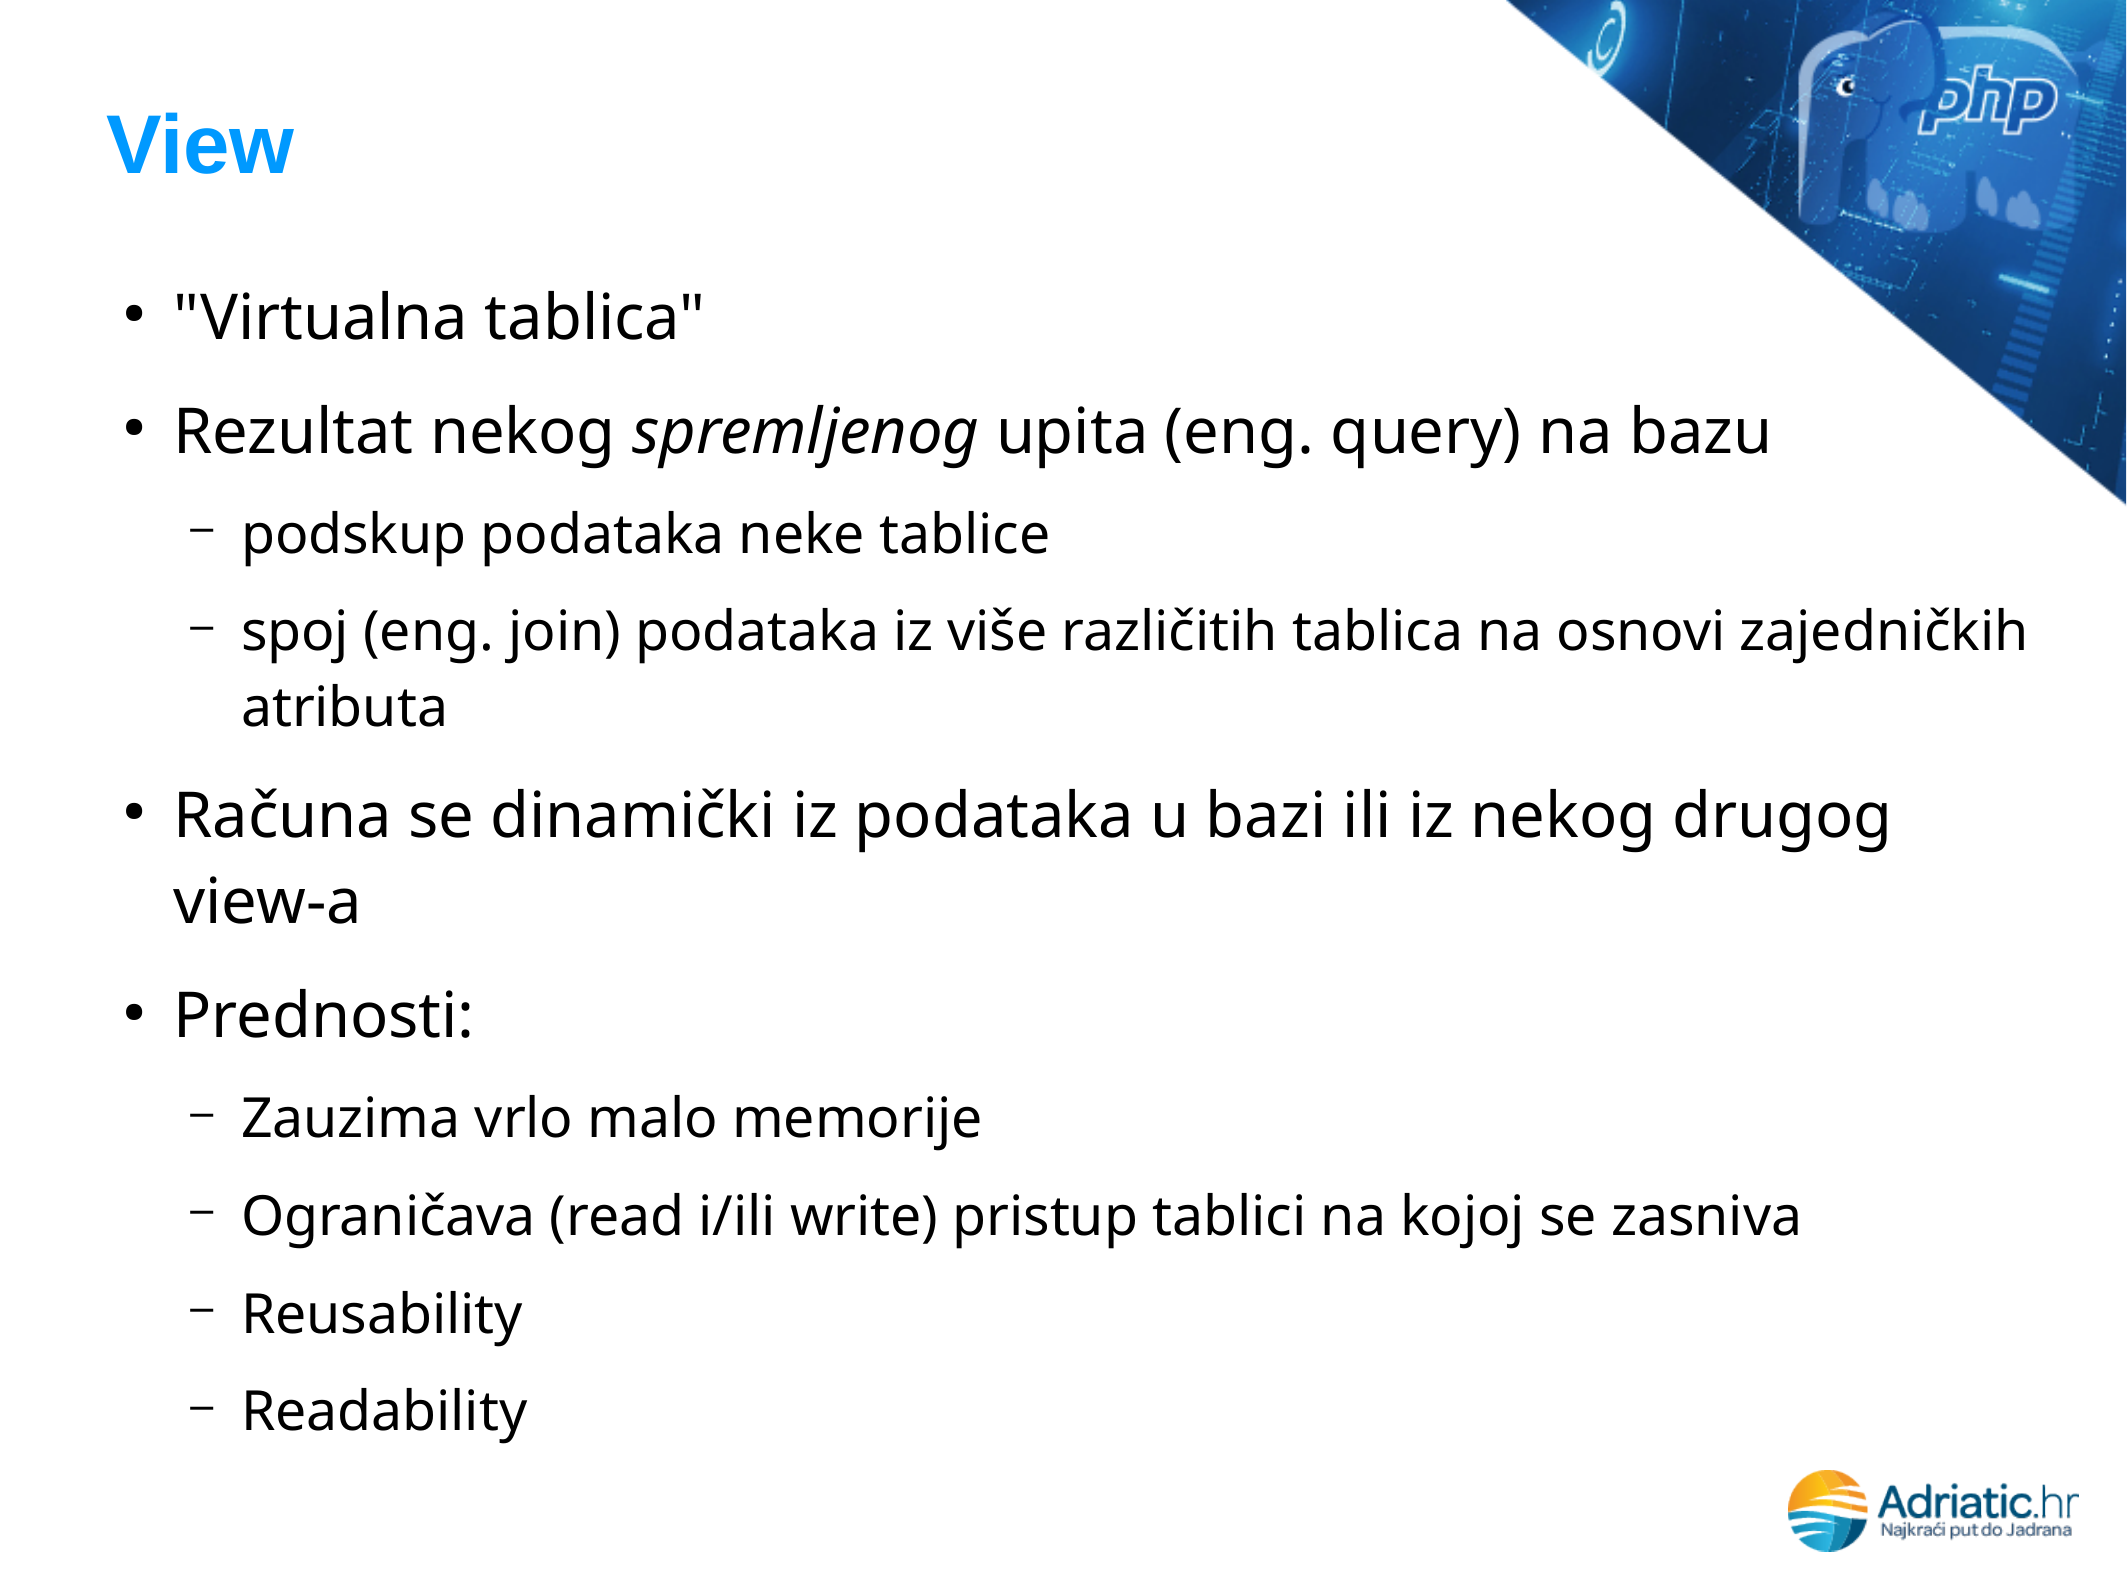

# View
"Virtualna tablica"
Rezultat nekog spremljenog upita (eng. query) na bazu
podskup podataka neke tablice
spoj (eng. join) podataka iz više različitih tablica na osnovi zajedničkih atributa
Računa se dinamički iz podataka u bazi ili iz nekog drugog view-a
Prednosti:
Zauzima vrlo malo memorije
Ograničava (read i/ili write) pristup tablici na kojoj se zasniva
Reusability
Readability